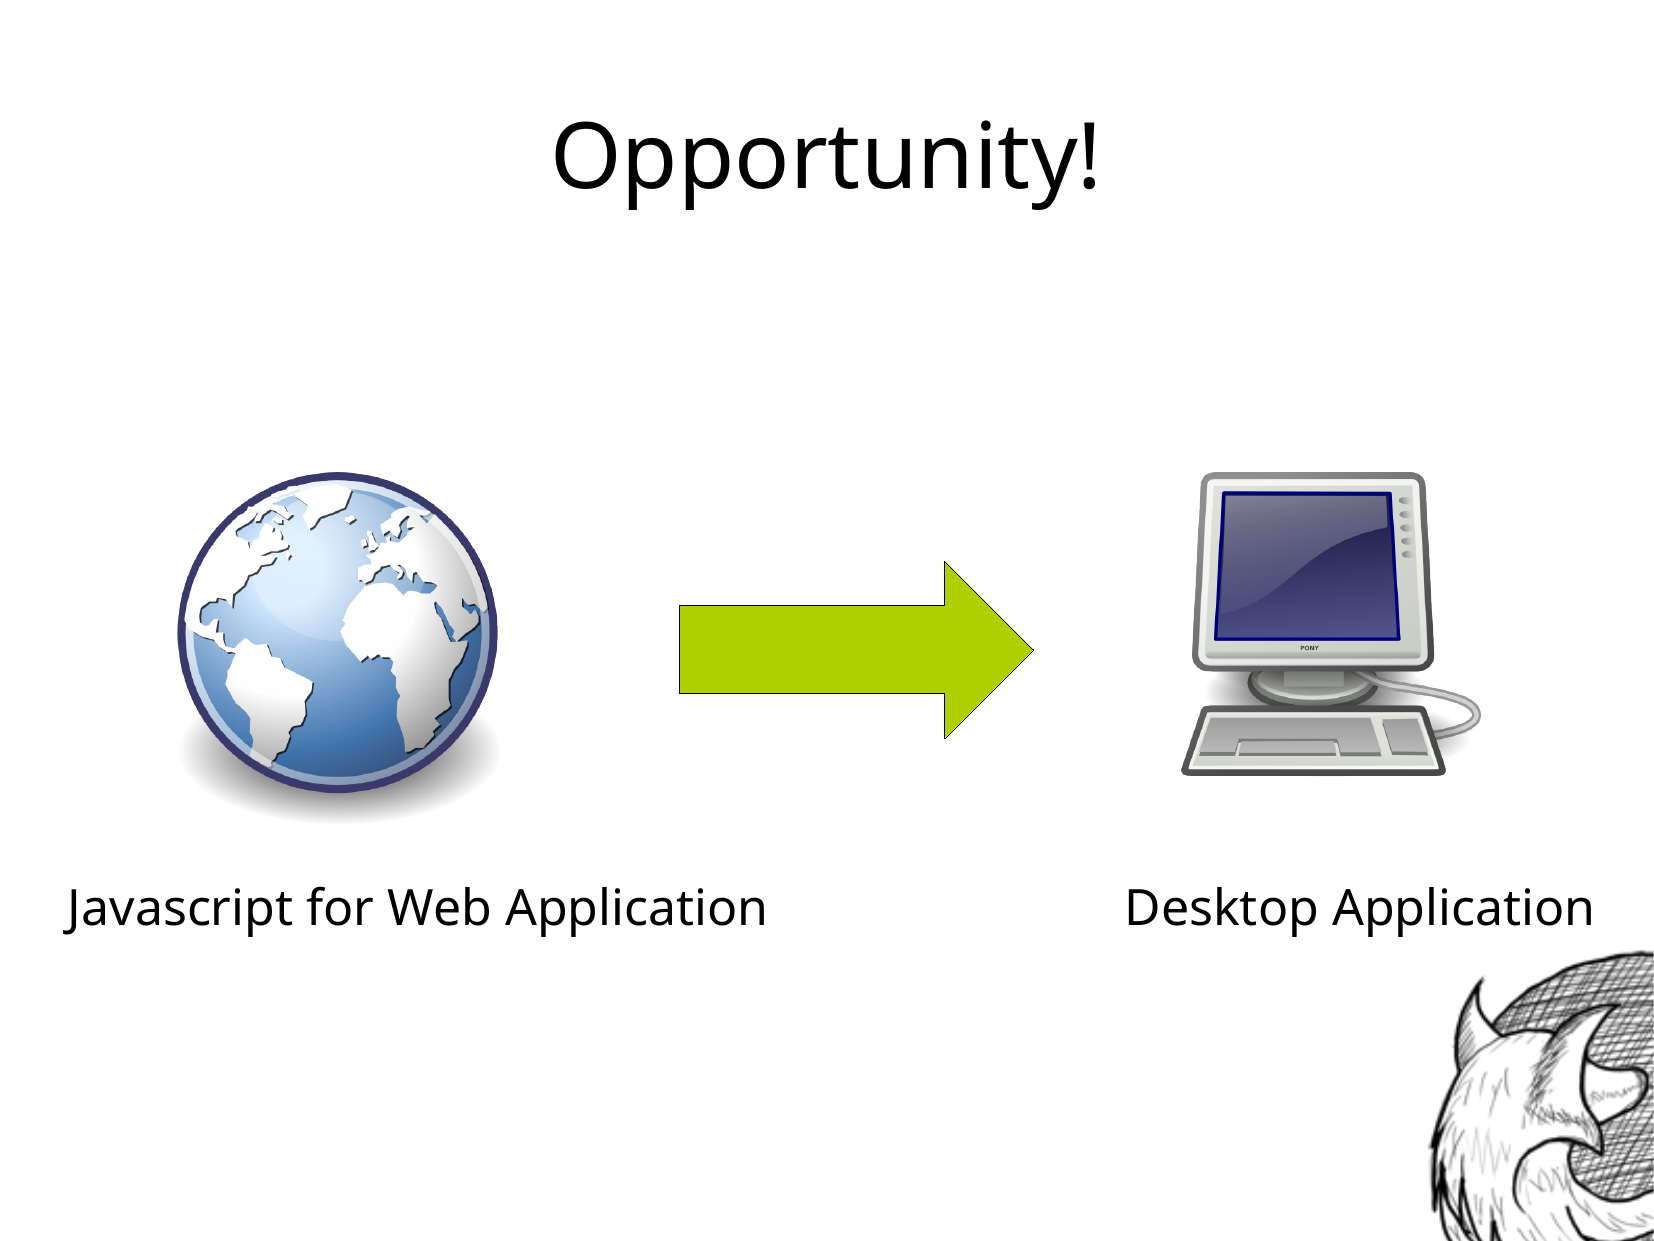

# Opportunity!
Javascript for Web Application
Desktop Application